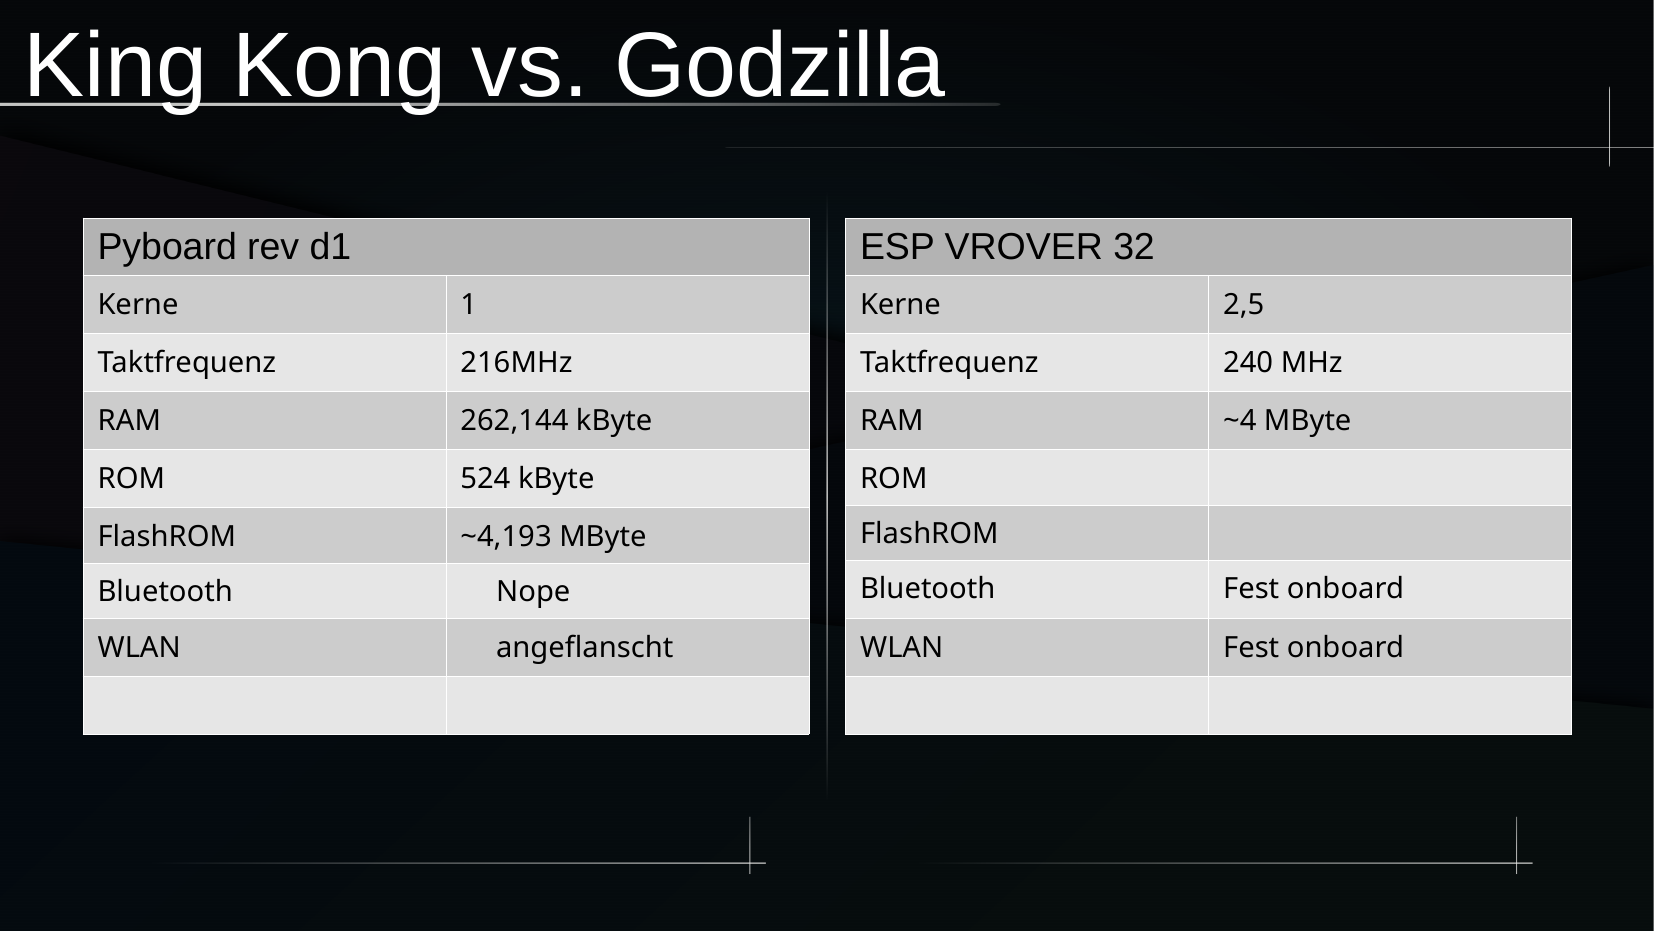

# King Kong vs. Godzilla
| Pyboard rev d1 | |
| --- | --- |
| Kerne | 1 |
| Taktfrequenz | 216MHz |
| RAM | 262,144 kByte |
| ROM | 524 kByte |
| FlashROM | ~4,193 MByte |
| Bluetooth | Nope |
| WLAN | angeflanscht |
| | |
| ESP VROVER 32 | |
| --- | --- |
| Kerne | 2,5 |
| Taktfrequenz | 240 MHz |
| RAM | ~4 MByte |
| ROM | |
| FlashROM | |
| Bluetooth | Fest onboard |
| WLAN | Fest onboard |
| | |